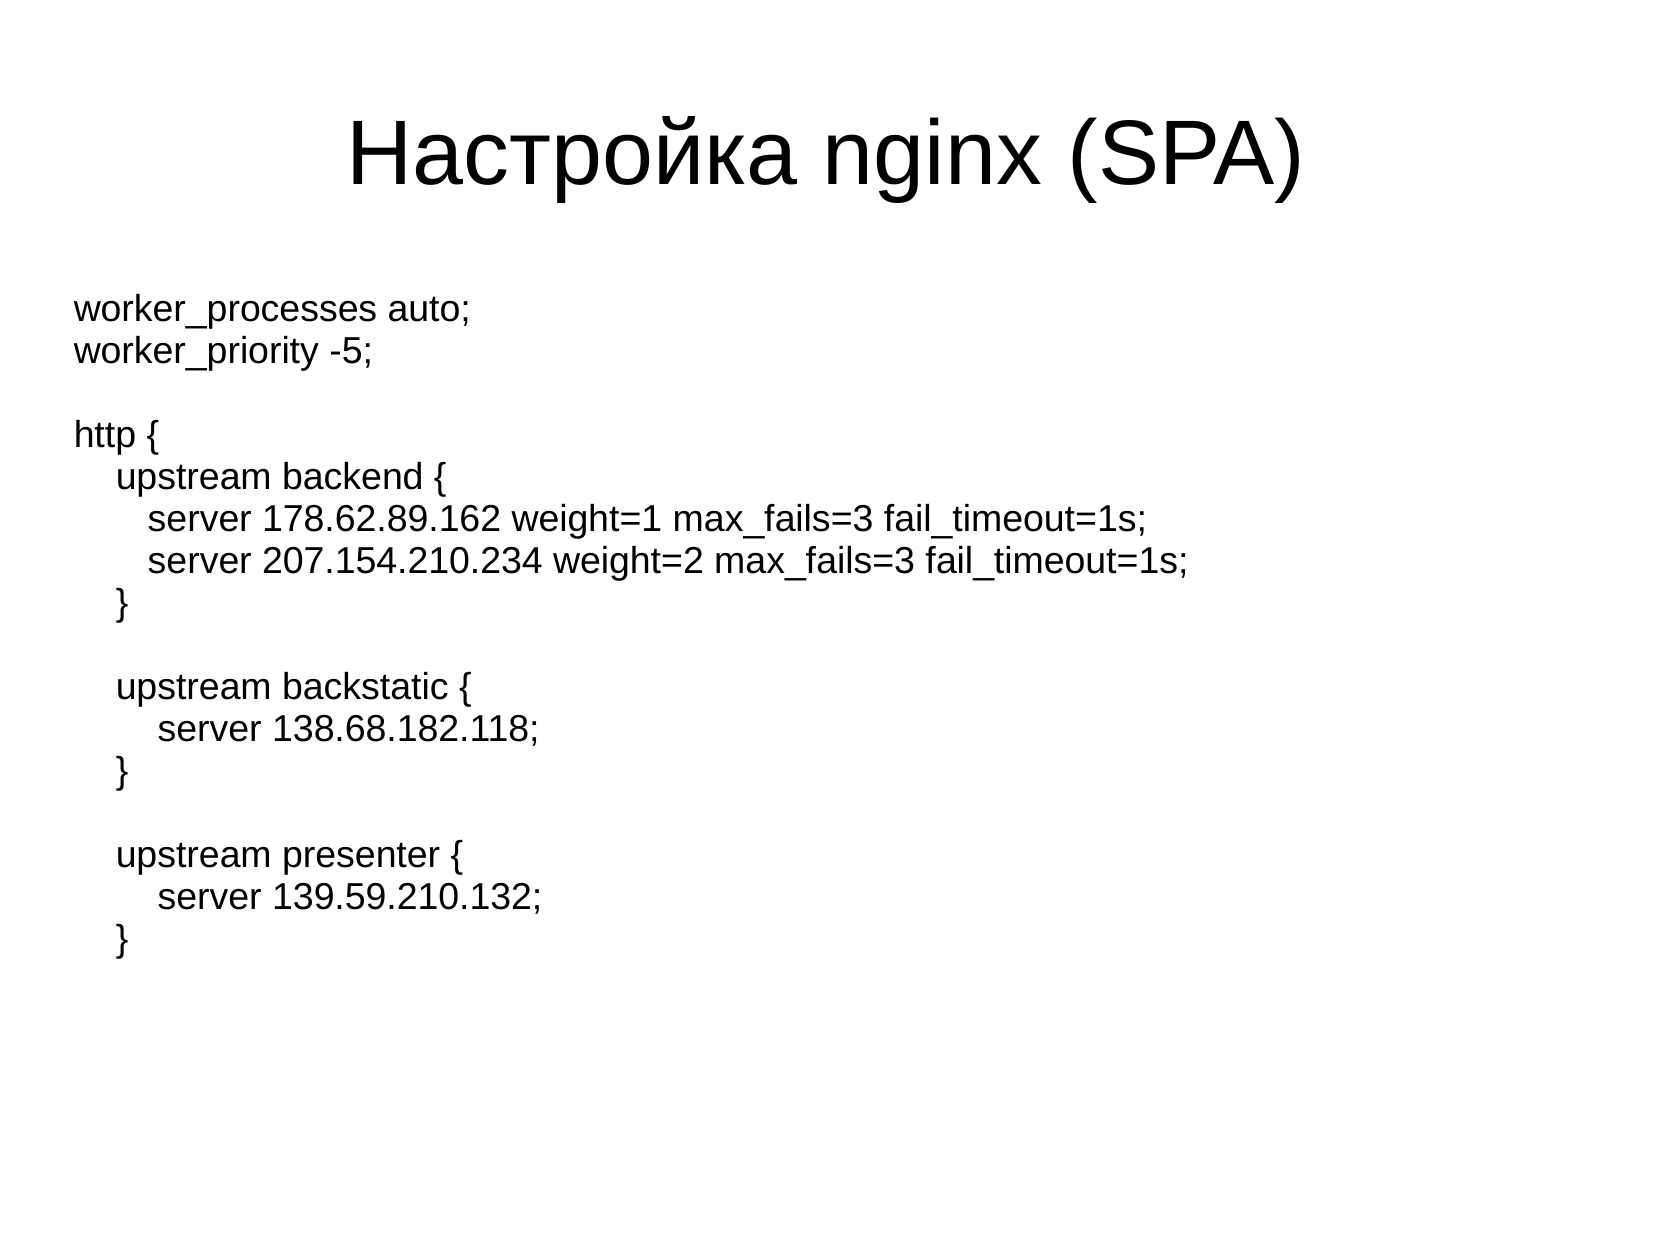

# Настройка nginx (SPA)
worker_processes auto;
worker_priority -5;
http {
 upstream backend {
	server 178.62.89.162 weight=1 max_fails=3 fail_timeout=1s;
	server 207.154.210.234 weight=2 max_fails=3 fail_timeout=1s;
 }
 upstream backstatic {
 server 138.68.182.118;
 }
 upstream presenter {
 server 139.59.210.132;
 }